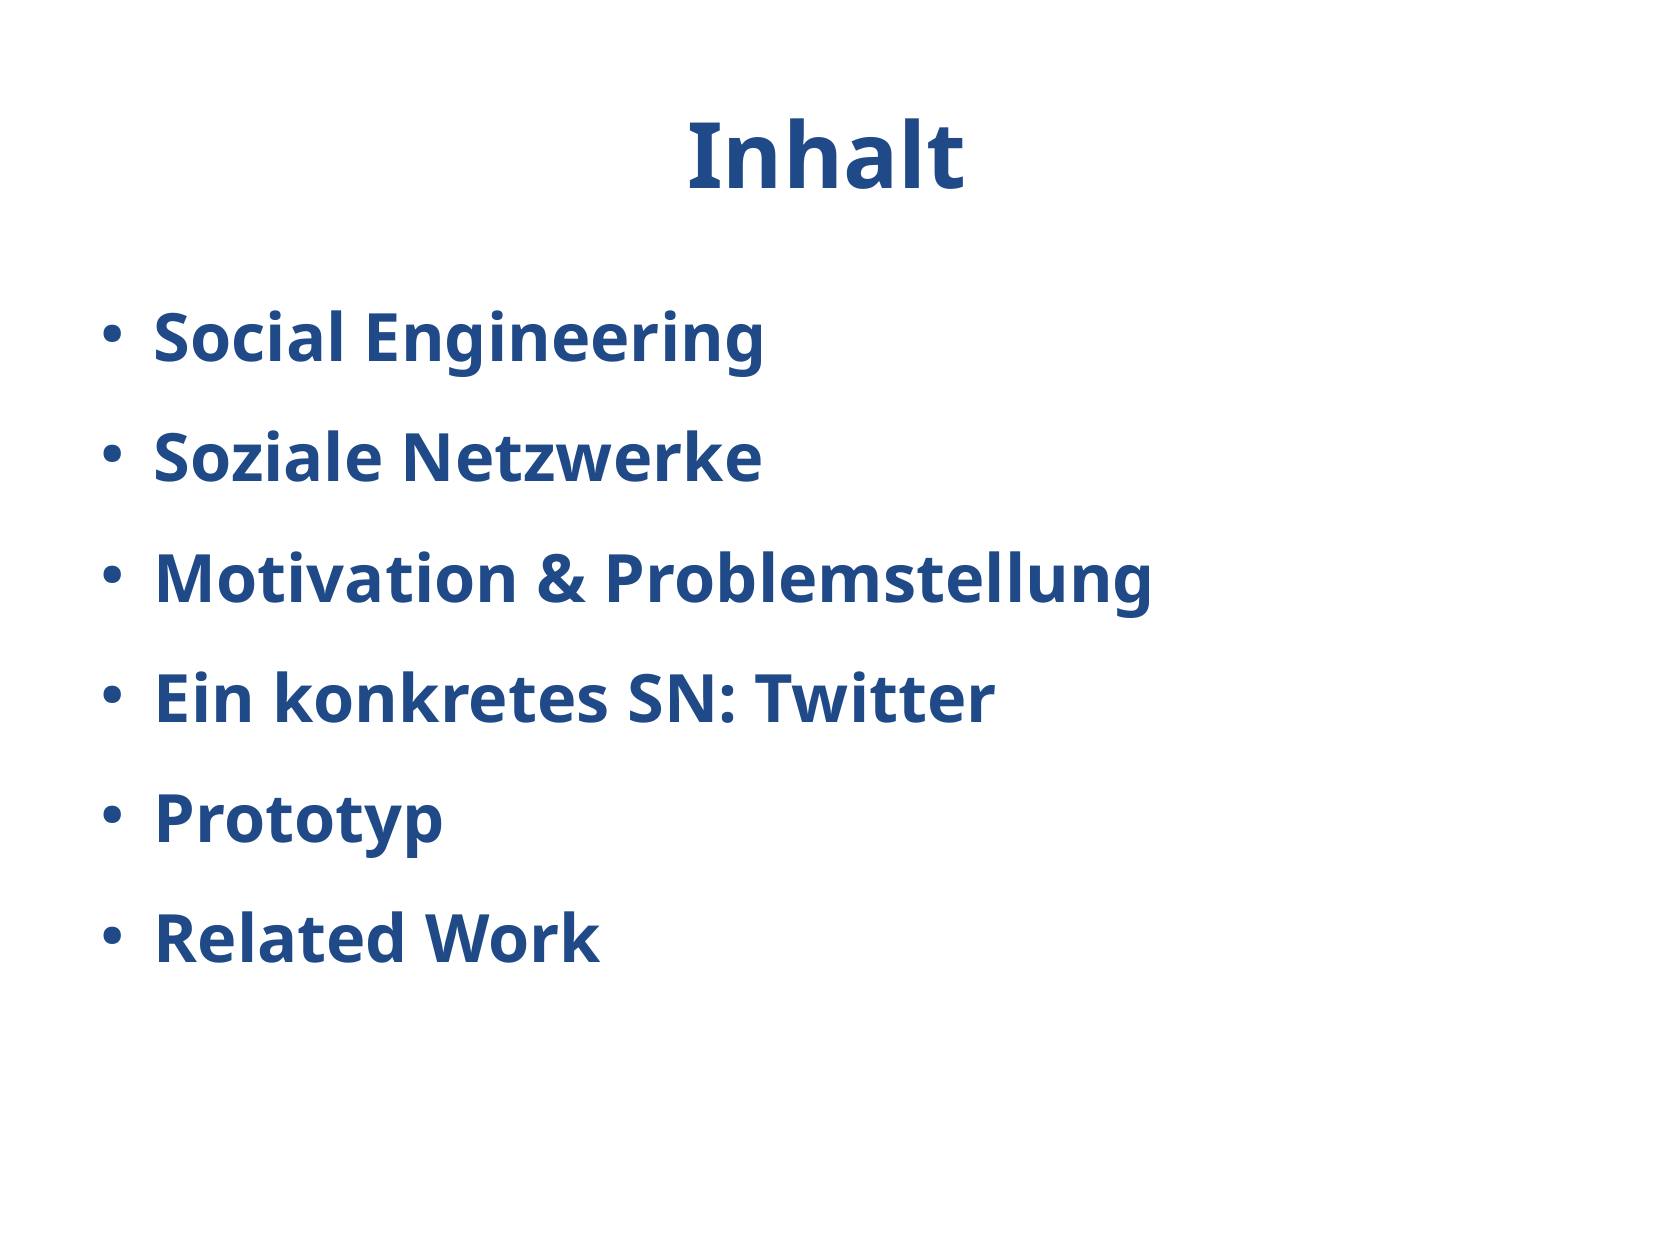

# Inhalt
Social Engineering
Soziale Netzwerke
Motivation & Problemstellung
Ein konkretes SN: Twitter
Prototyp
Related Work